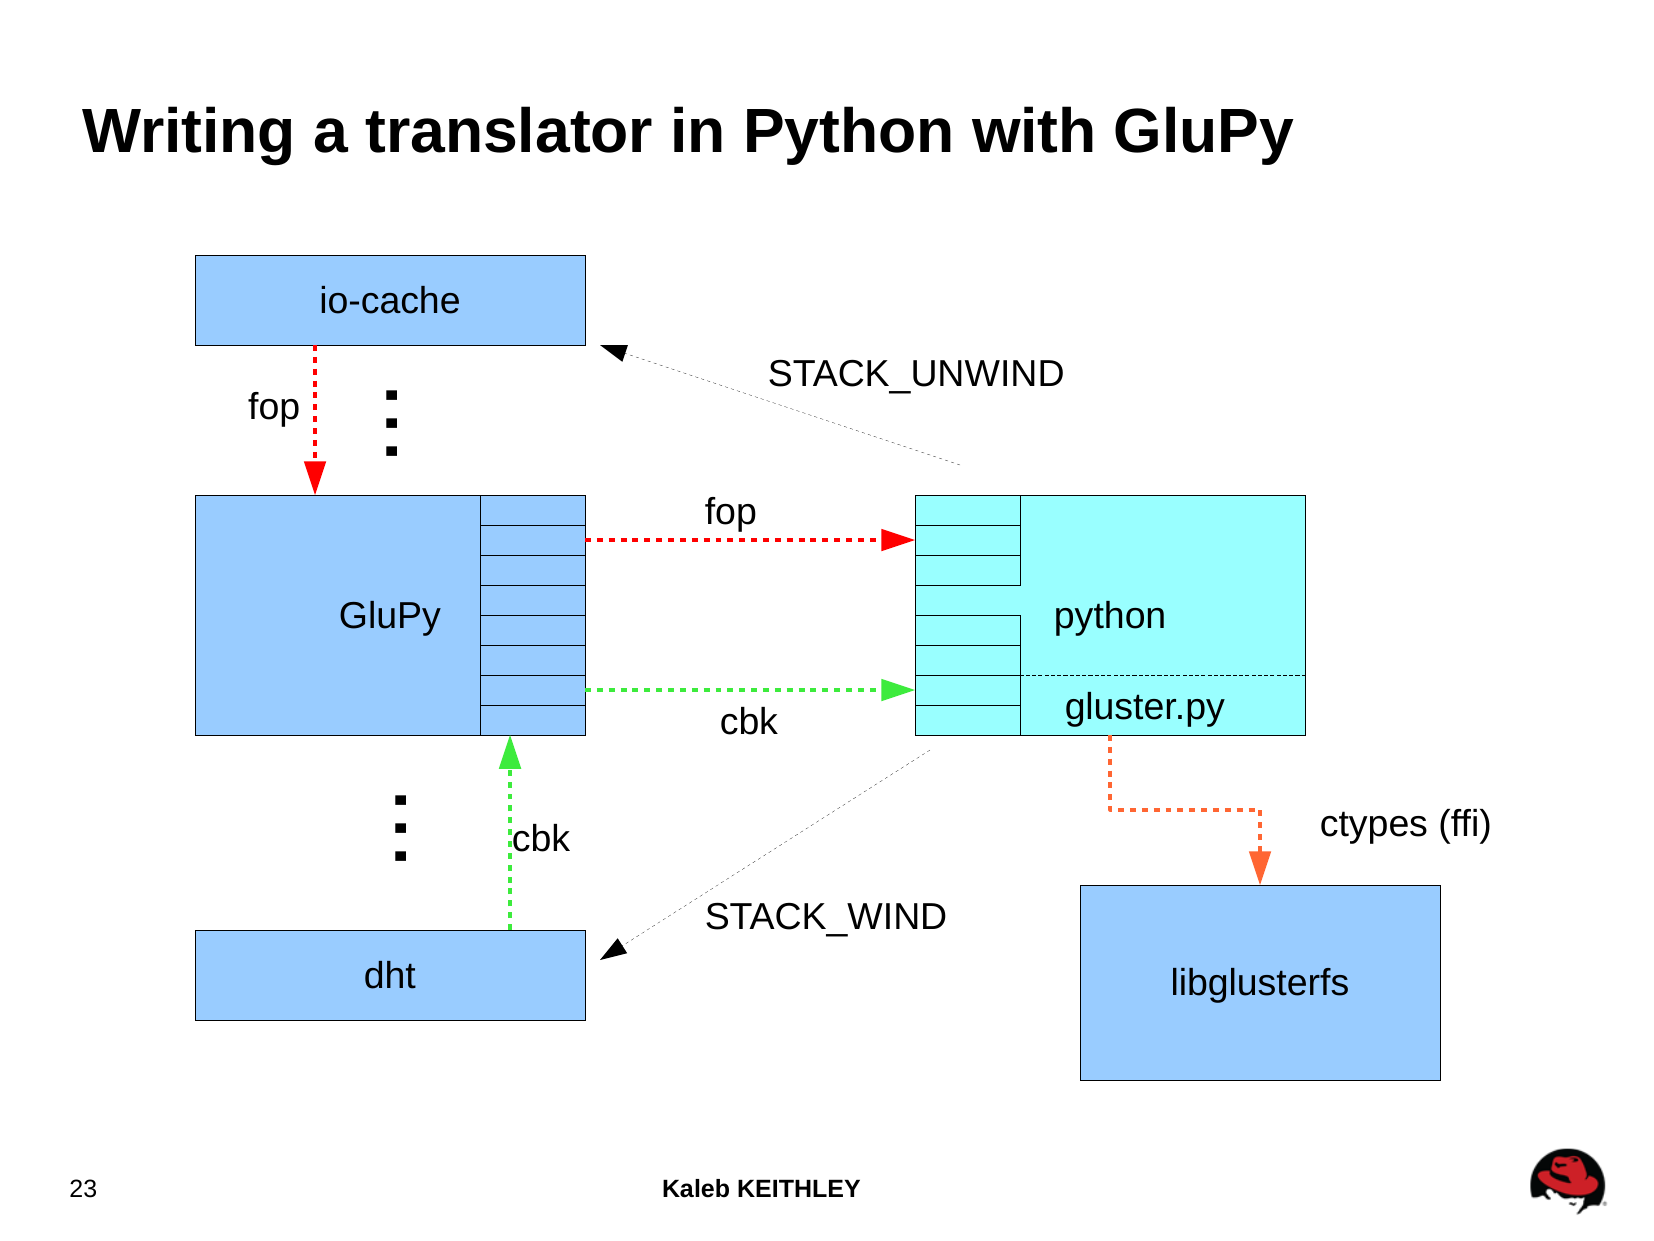

# Writing a translator in Python with GluPy
io-cache
STACK_UNWIND
...
fop
fop
GluPy
python
gluster.py
cbk
...
ctypes (ffi)
cbk
libglusterfs
STACK_WIND
dht